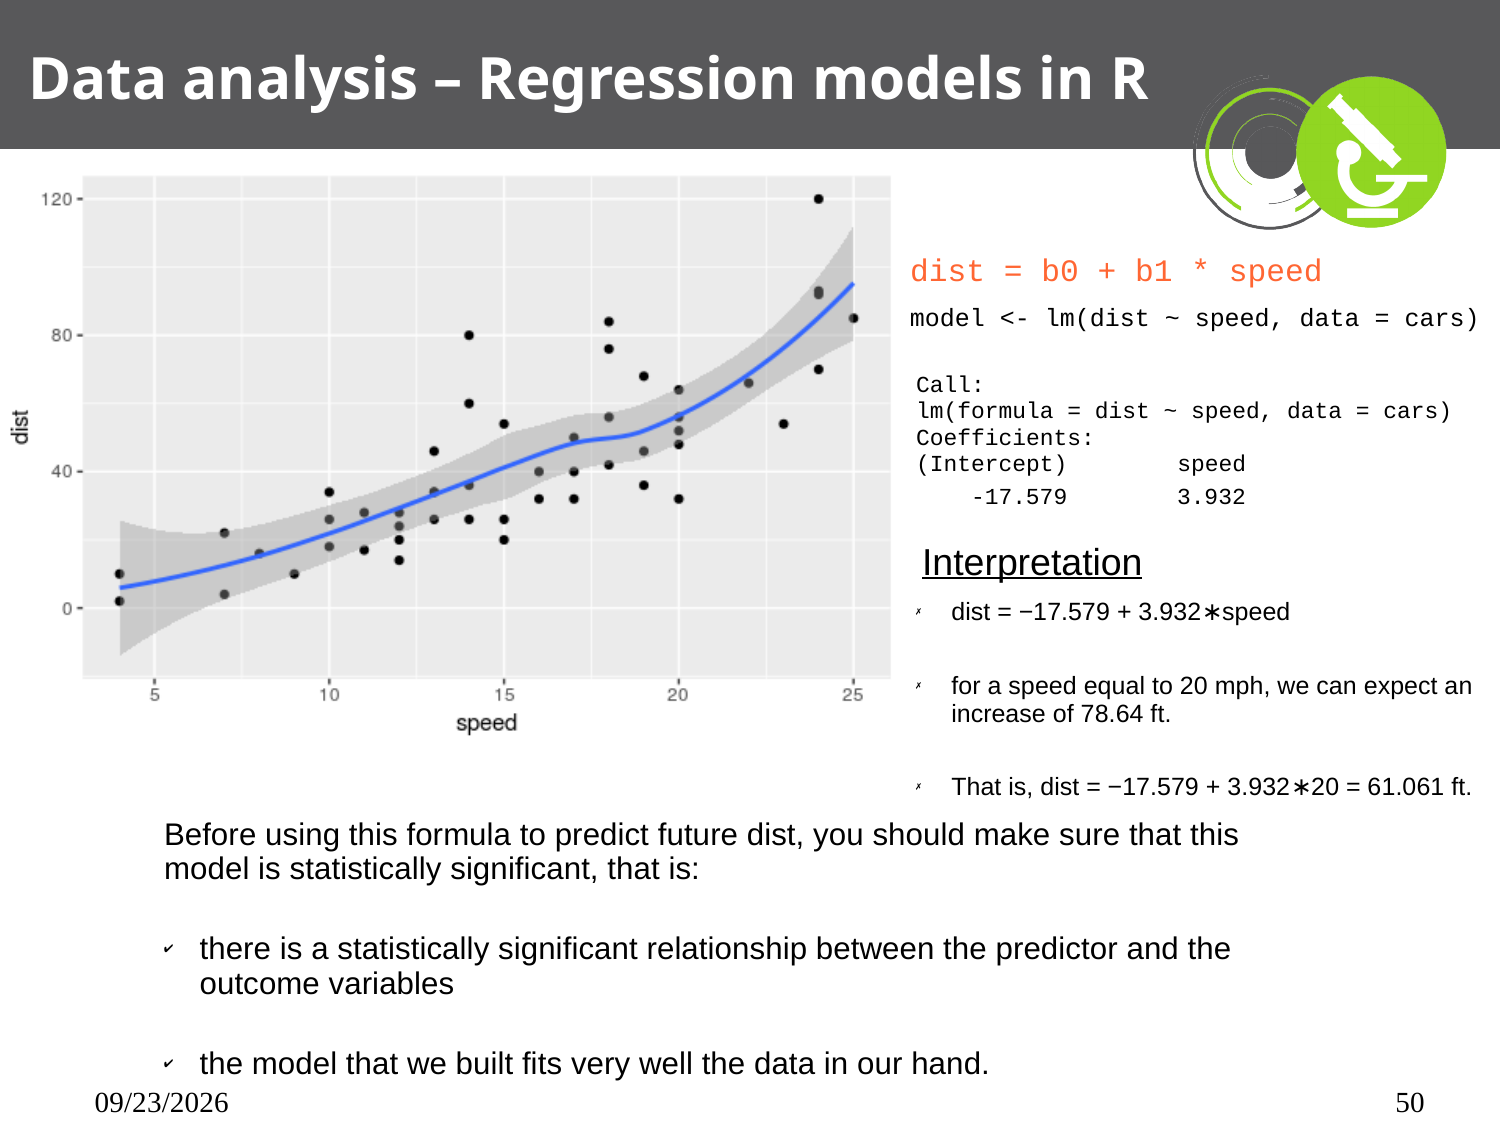

# Data analysis – Regression models in R
dist = b0 + b1 * speed
model <- lm(dist ~ speed, data = cars)
Call:
lm(formula = dist ~ speed, data = cars)
Coefficients:
(Intercept) speed
 -17.579 3.932
Interpretation
dist = −17.579 + 3.932∗speed
for a speed equal to 20 mph, we can expect an increase of 78.64 ft.
That is, dist = −17.579 + 3.932∗20 = 61.061 ft.
Before using this formula to predict future dist, you should make sure that this model is statistically significant, that is:
there is a statistically significant relationship between the predictor and the outcome variables
the model that we built fits very well the data in our hand.
50